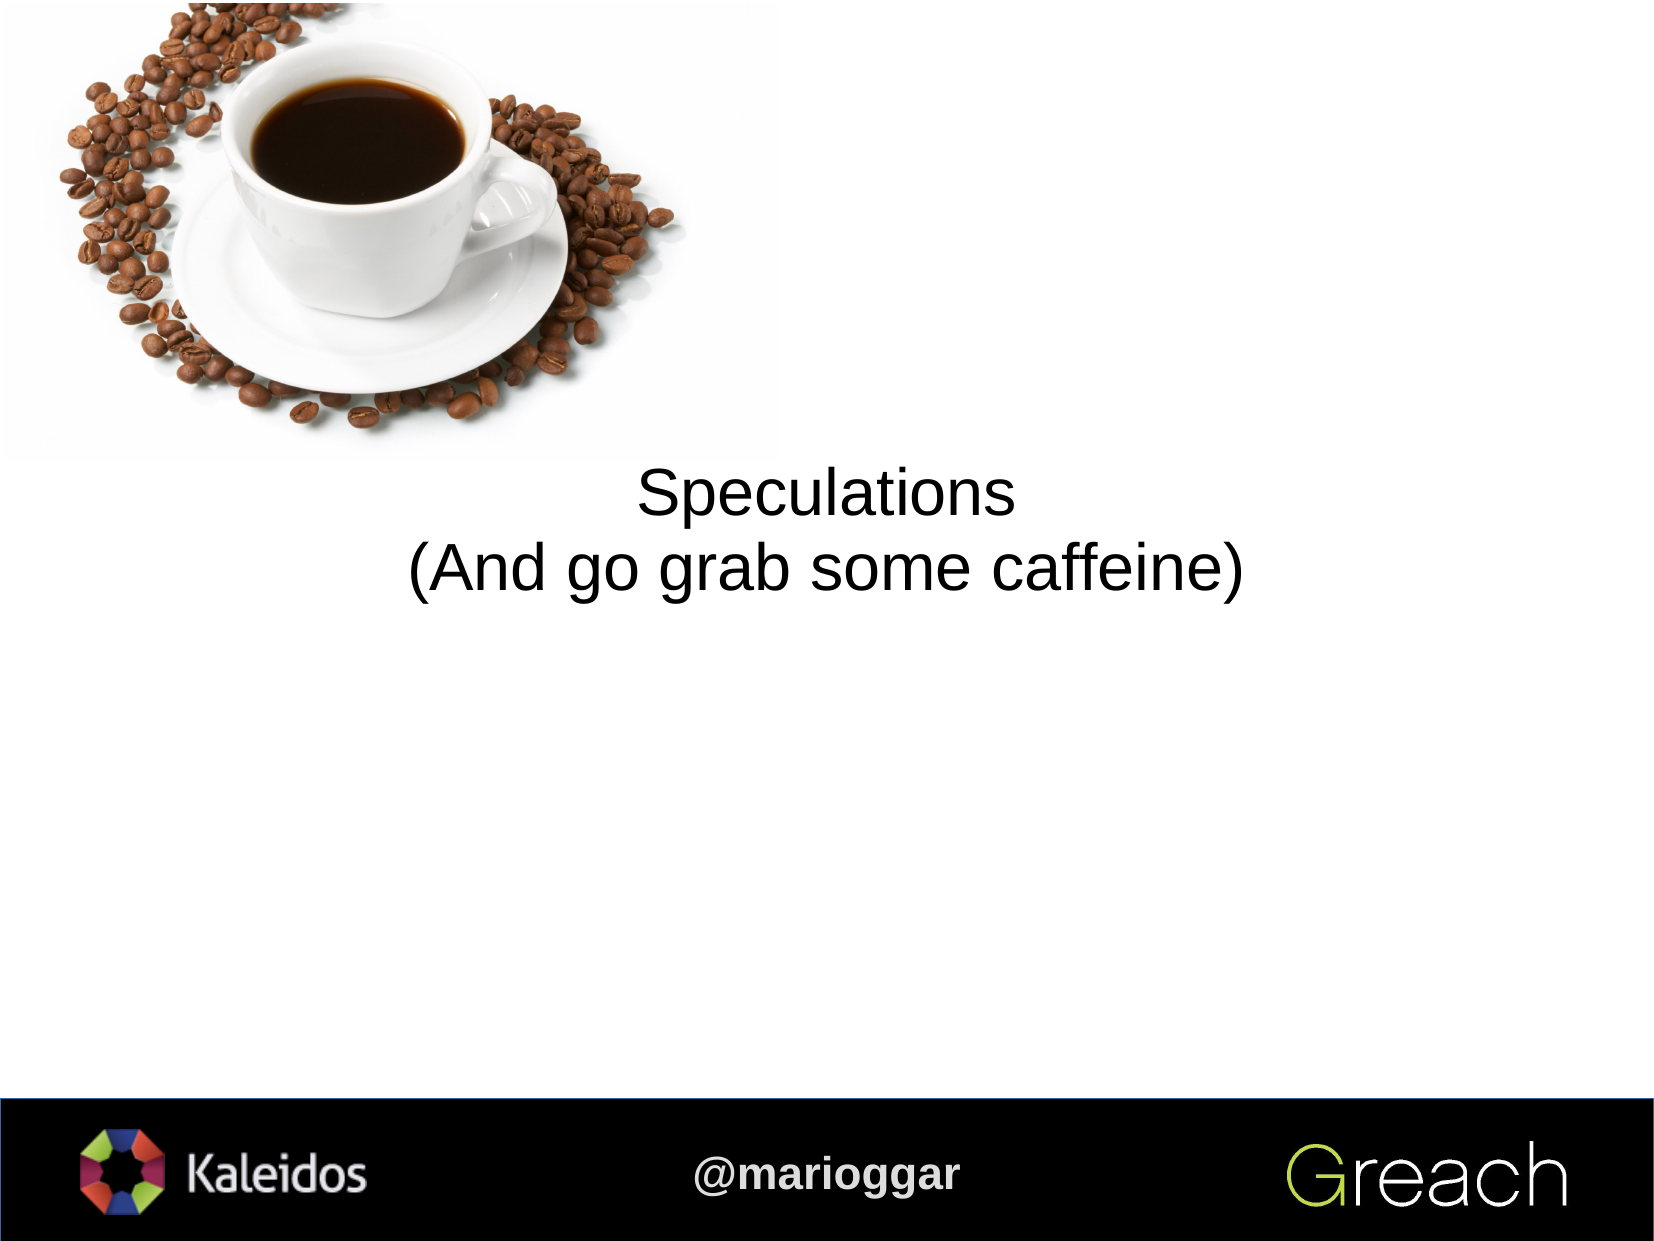

# Speculations
(And go grab some caffeine)